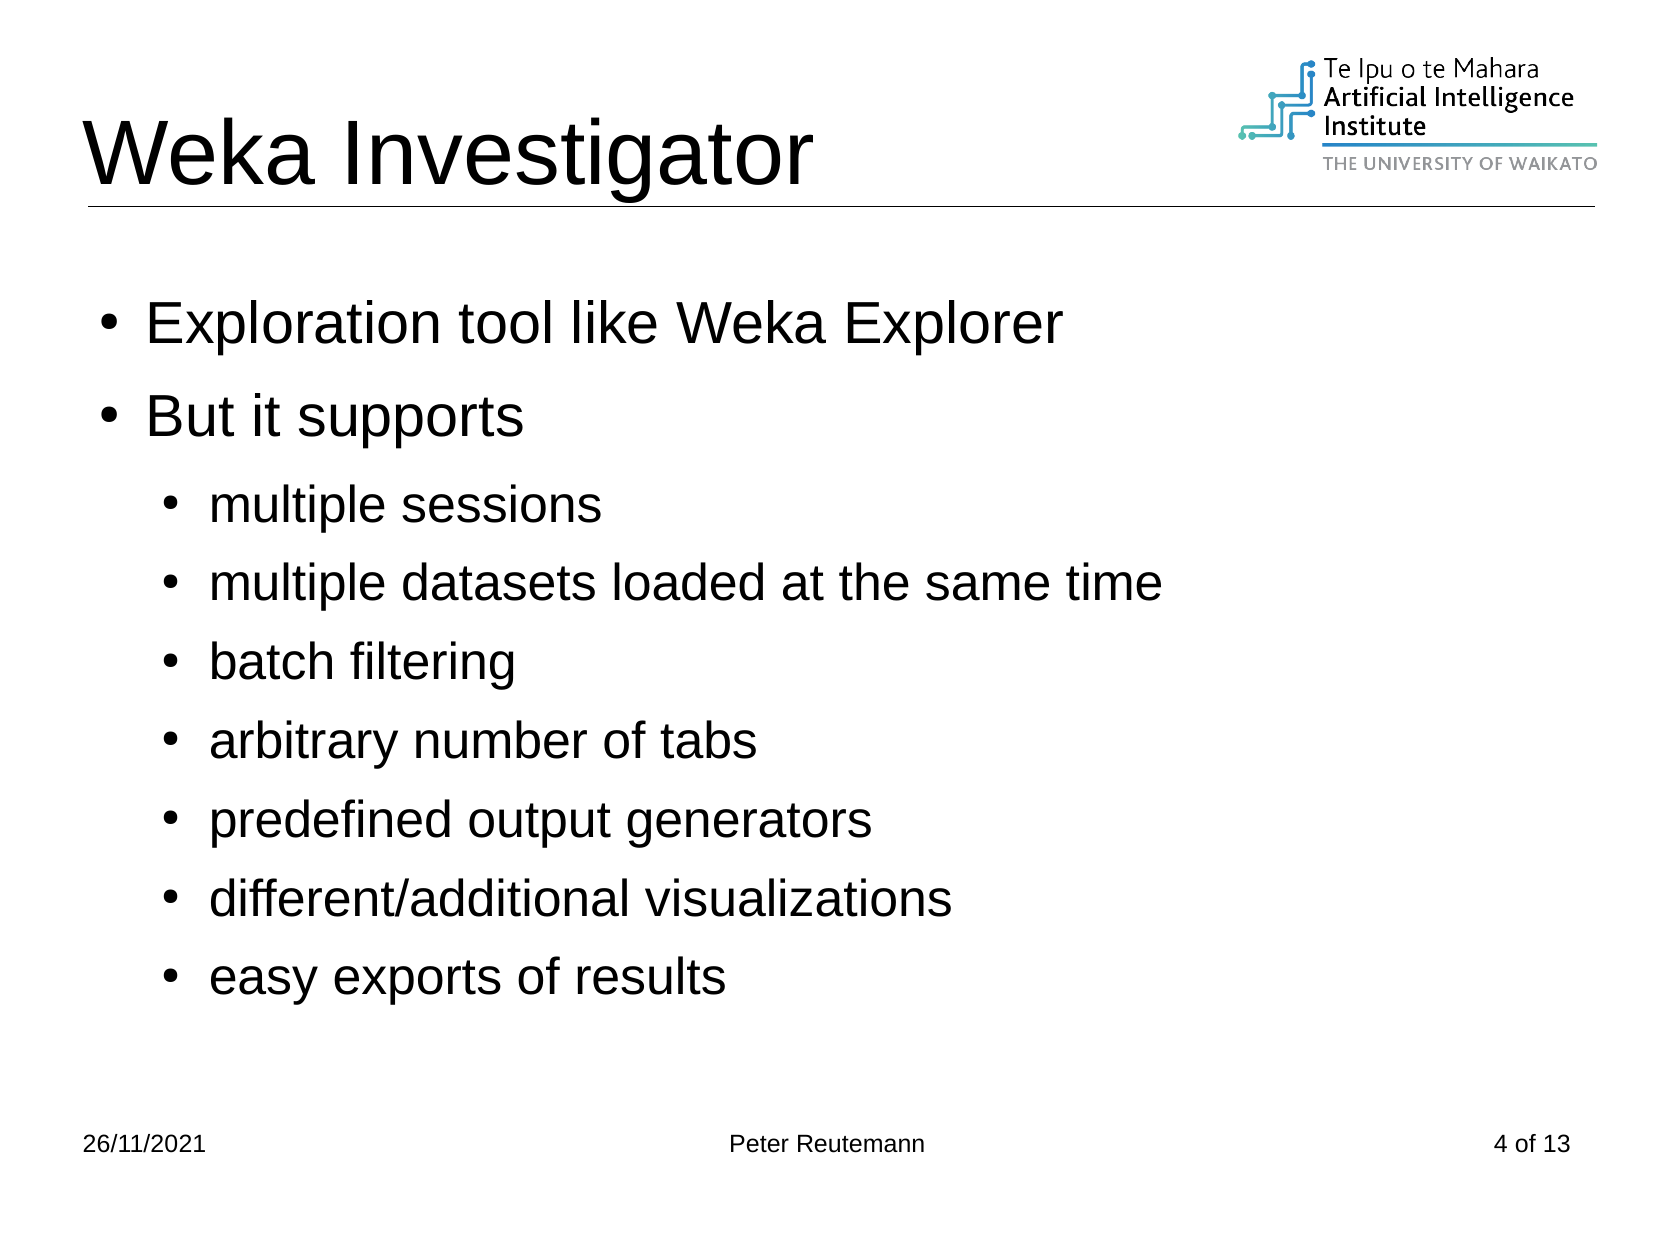

# Weka Investigator
Exploration tool like Weka Explorer
But it supports
multiple sessions
multiple datasets loaded at the same time
batch filtering
arbitrary number of tabs
predefined output generators
different/additional visualizations
easy exports of results
26/11/2021
Peter Reutemann
4